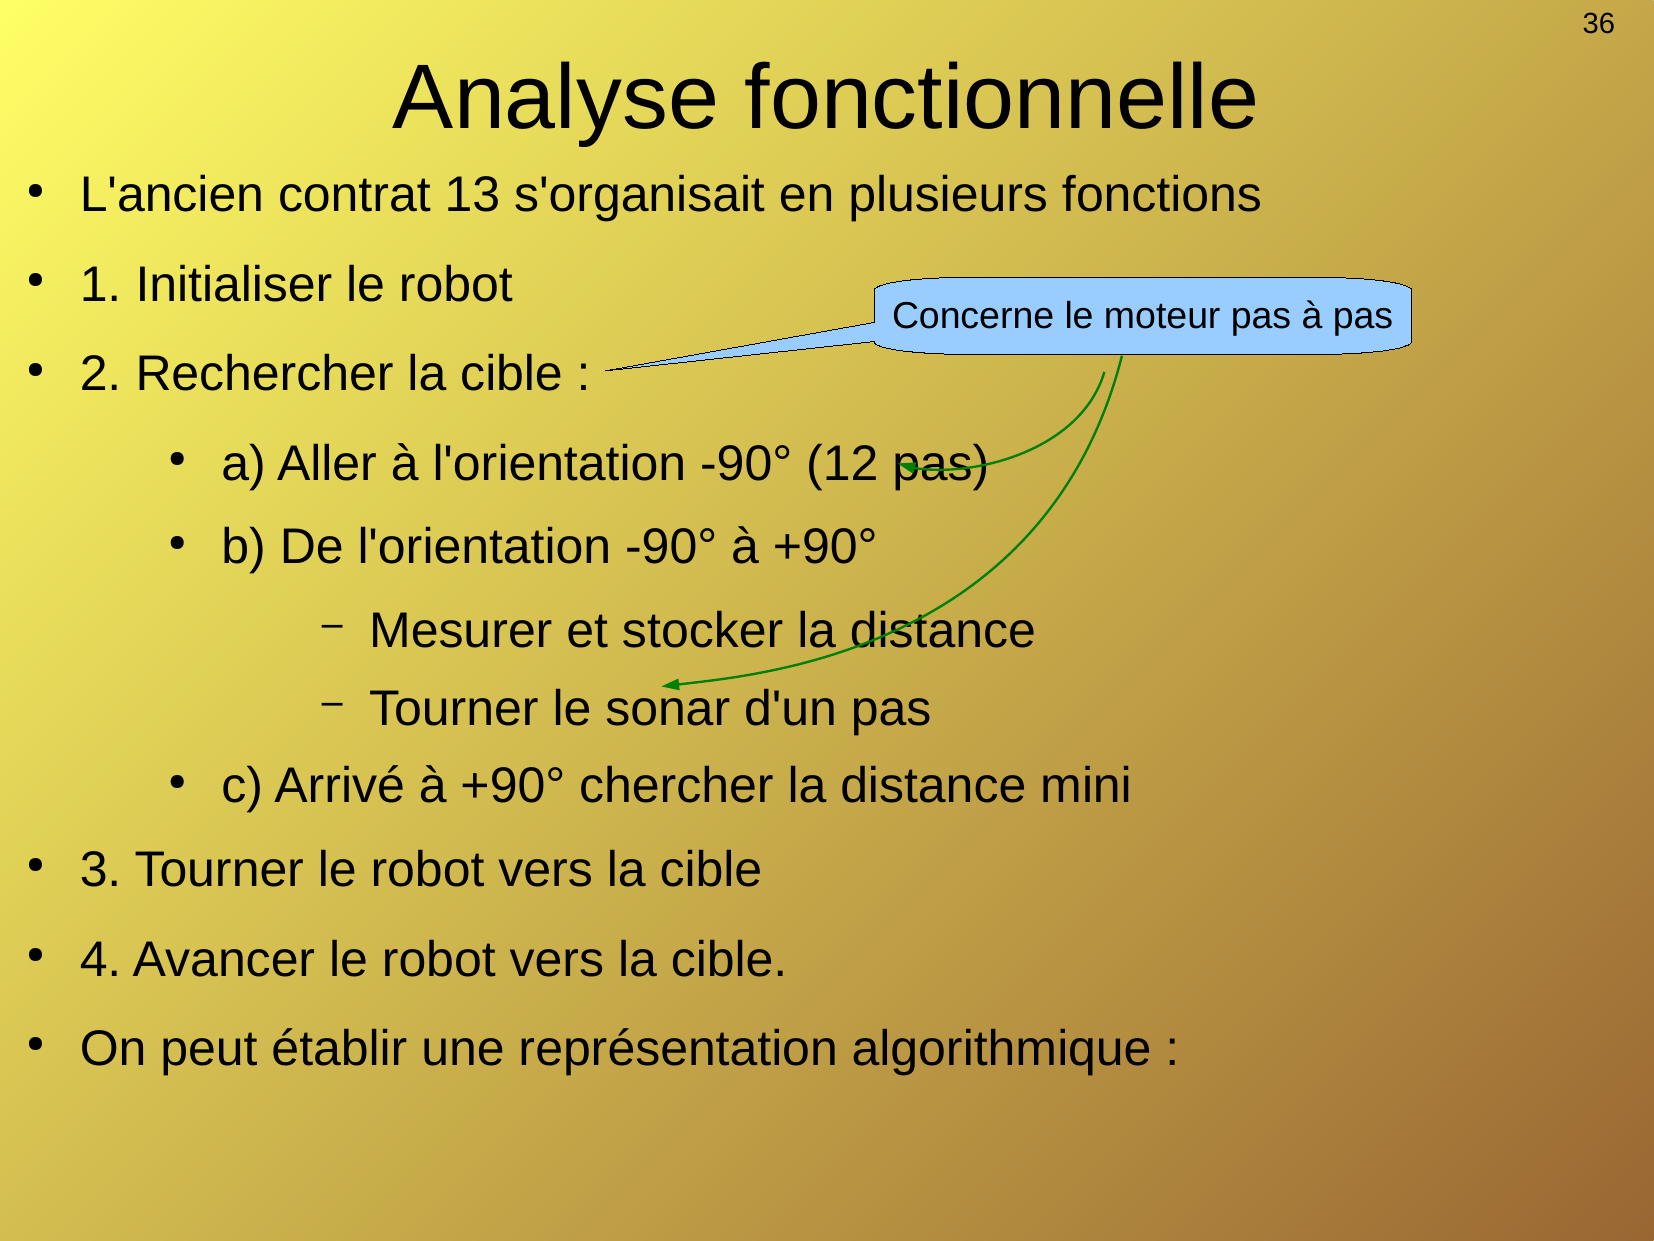

# Analyse fonctionnelle
L'ancien contrat 13 s'organisait en plusieurs fonctions
1. Initialiser le robot
2. Rechercher la cible :
a) Aller à l'orientation -90° (12 pas)
b) De l'orientation -90° à +90°
Mesurer et stocker la distance
Tourner le sonar d'un pas
c) Arrivé à +90° chercher la distance mini
3. Tourner le robot vers la cible
4. Avancer le robot vers la cible.
On peut établir une représentation algorithmique :
Concerne le moteur pas à pas